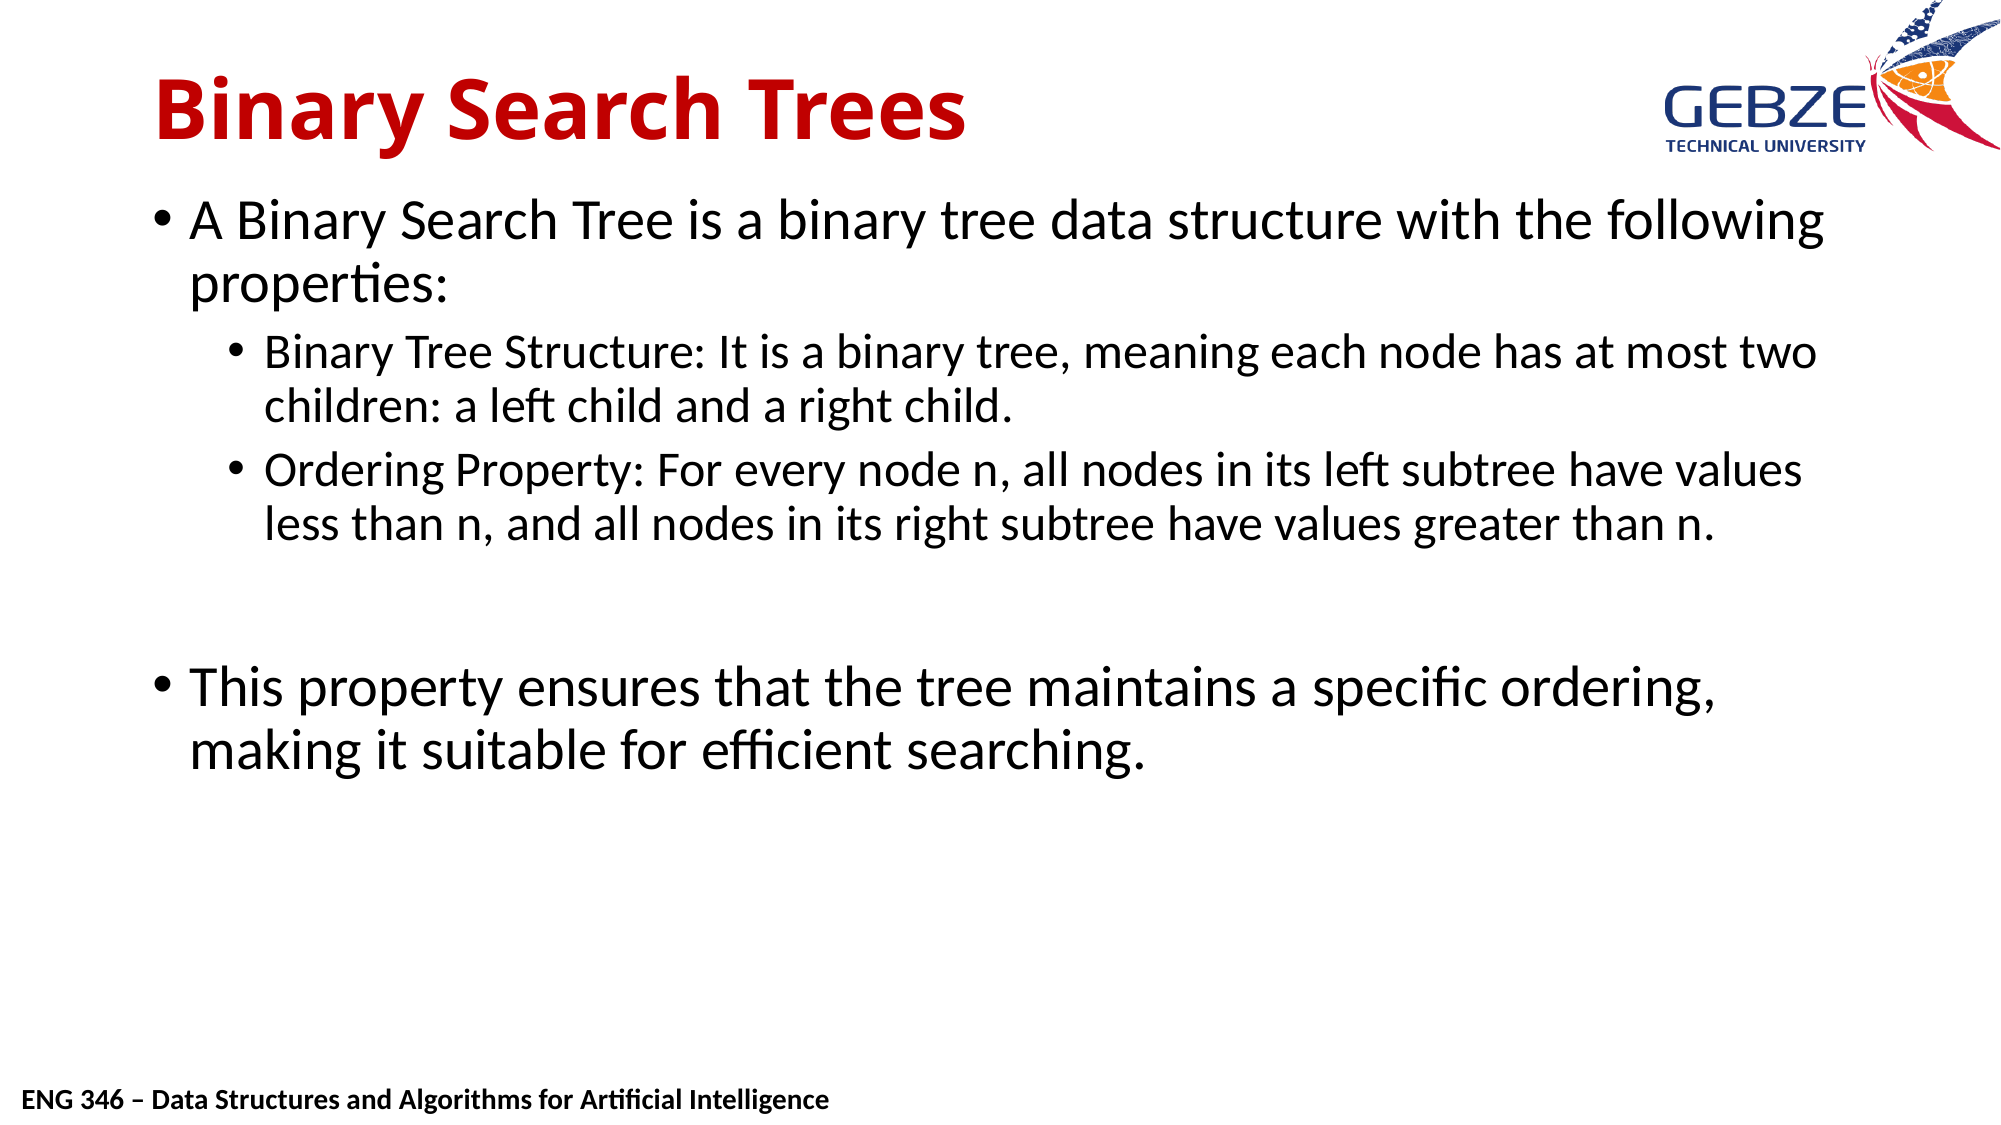

# Binary Search Trees
A Binary Search Tree is a binary tree data structure with the following properties:
Binary Tree Structure: It is a binary tree, meaning each node has at most two children: a left child and a right child.
Ordering Property: For every node n, all nodes in its left subtree have values less than n, and all nodes in its right subtree have values greater than n.
This property ensures that the tree maintains a specific ordering, making it suitable for efficient searching.